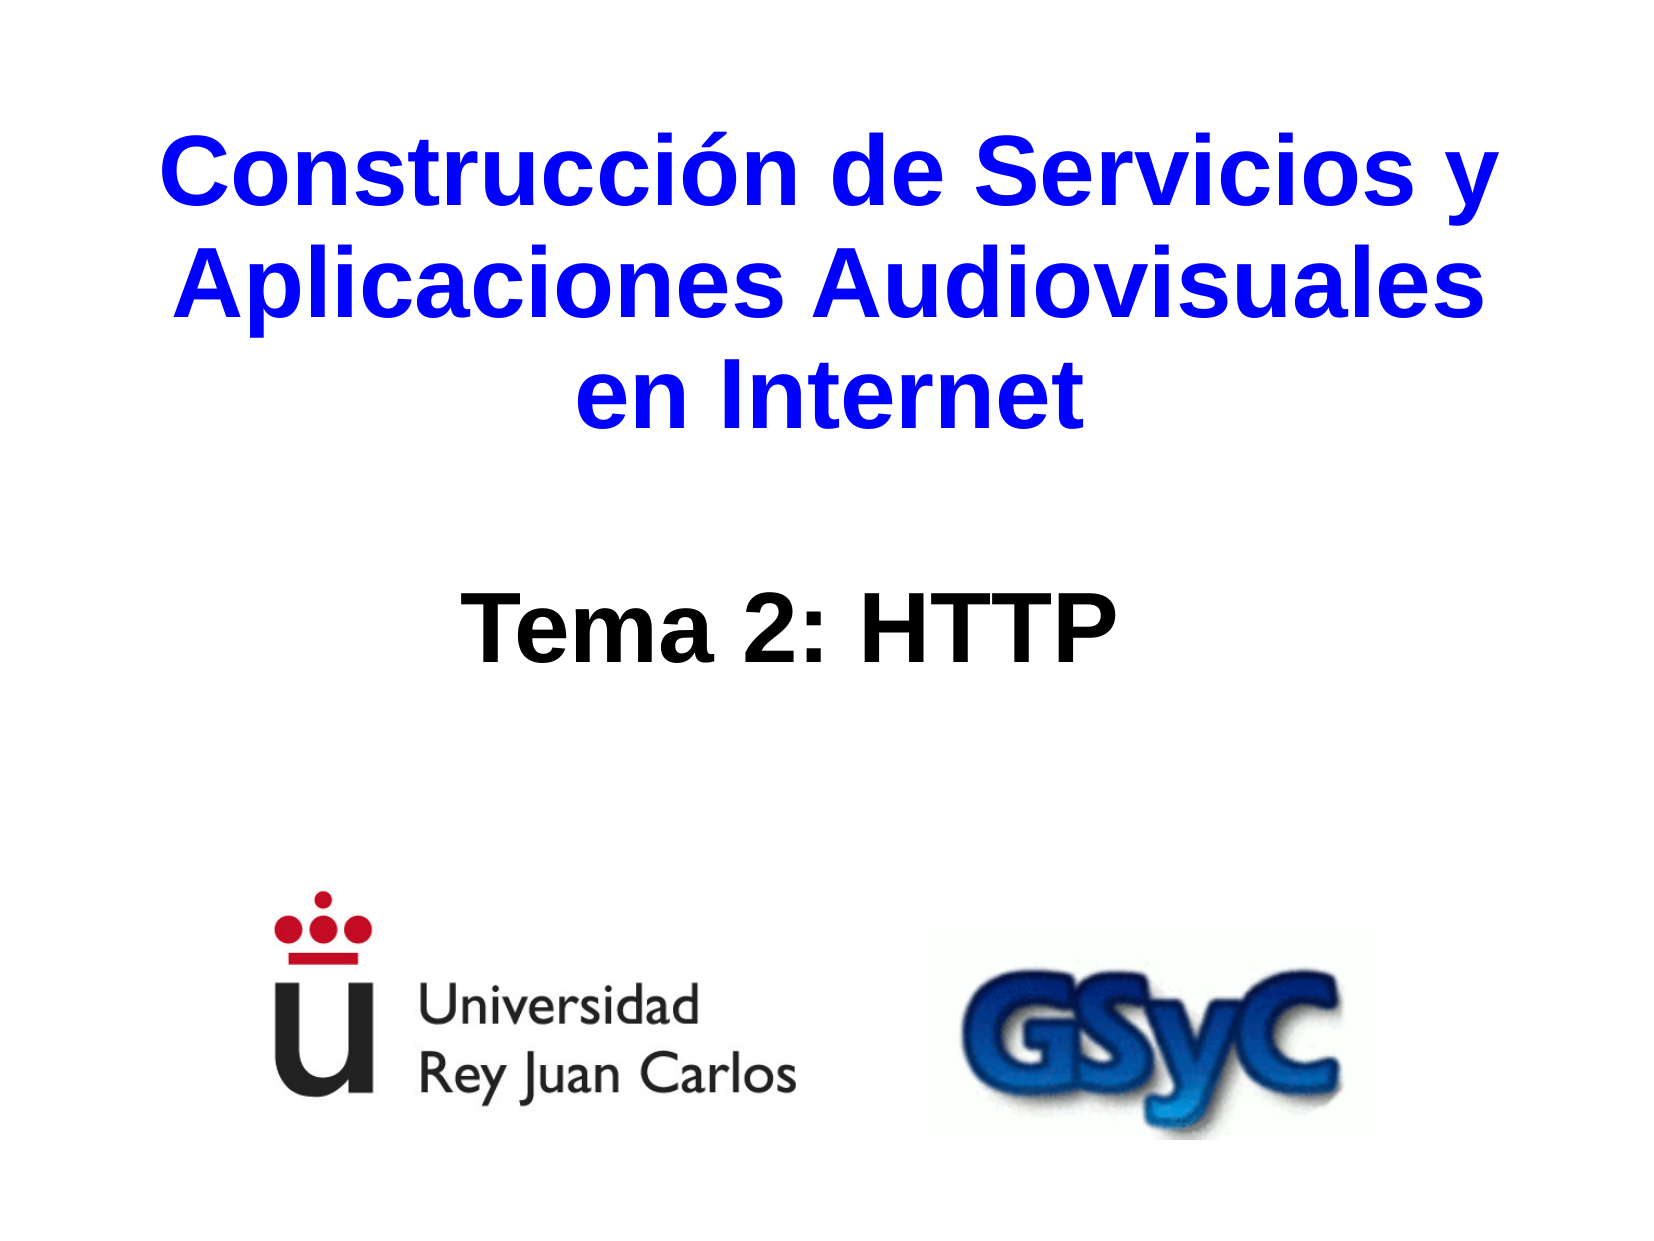

Construcción de Servicios y Aplicaciones Audiovisuales en Internet
# Tema 2: HTTP